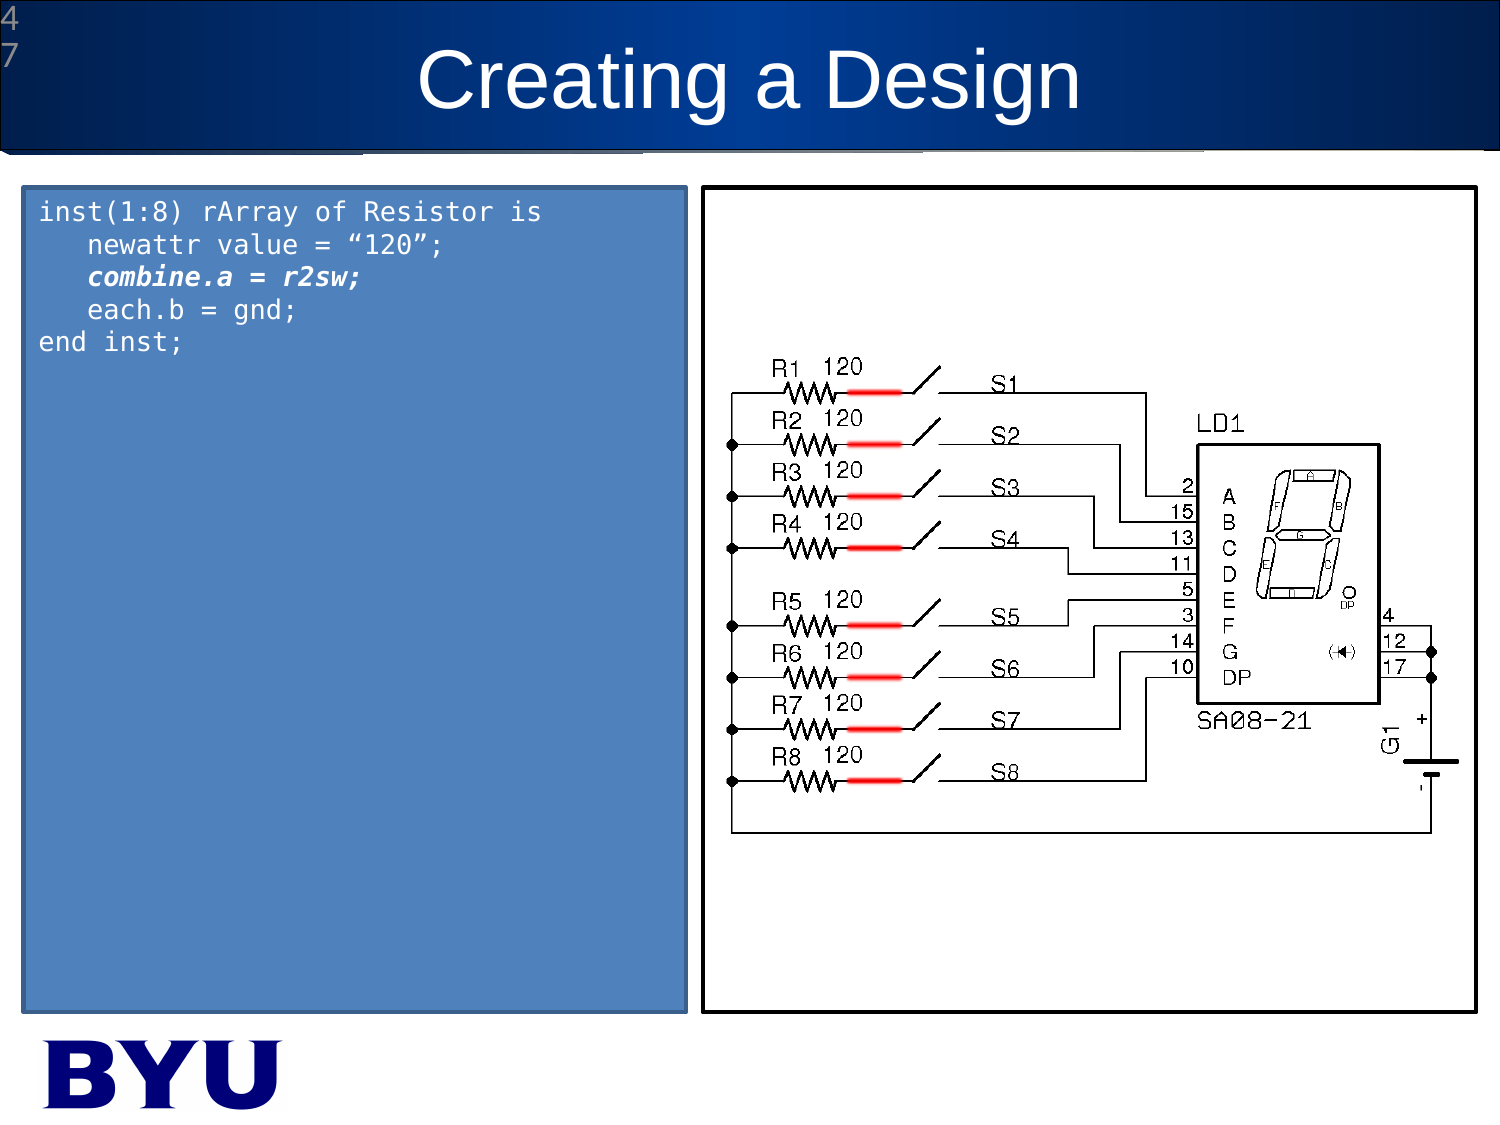

# Creating a Design
inst(1:8) rArray of Resistor is
 newattr value = “120”;
 combine.a = r2sw;
 each.b = gnd;
end inst;